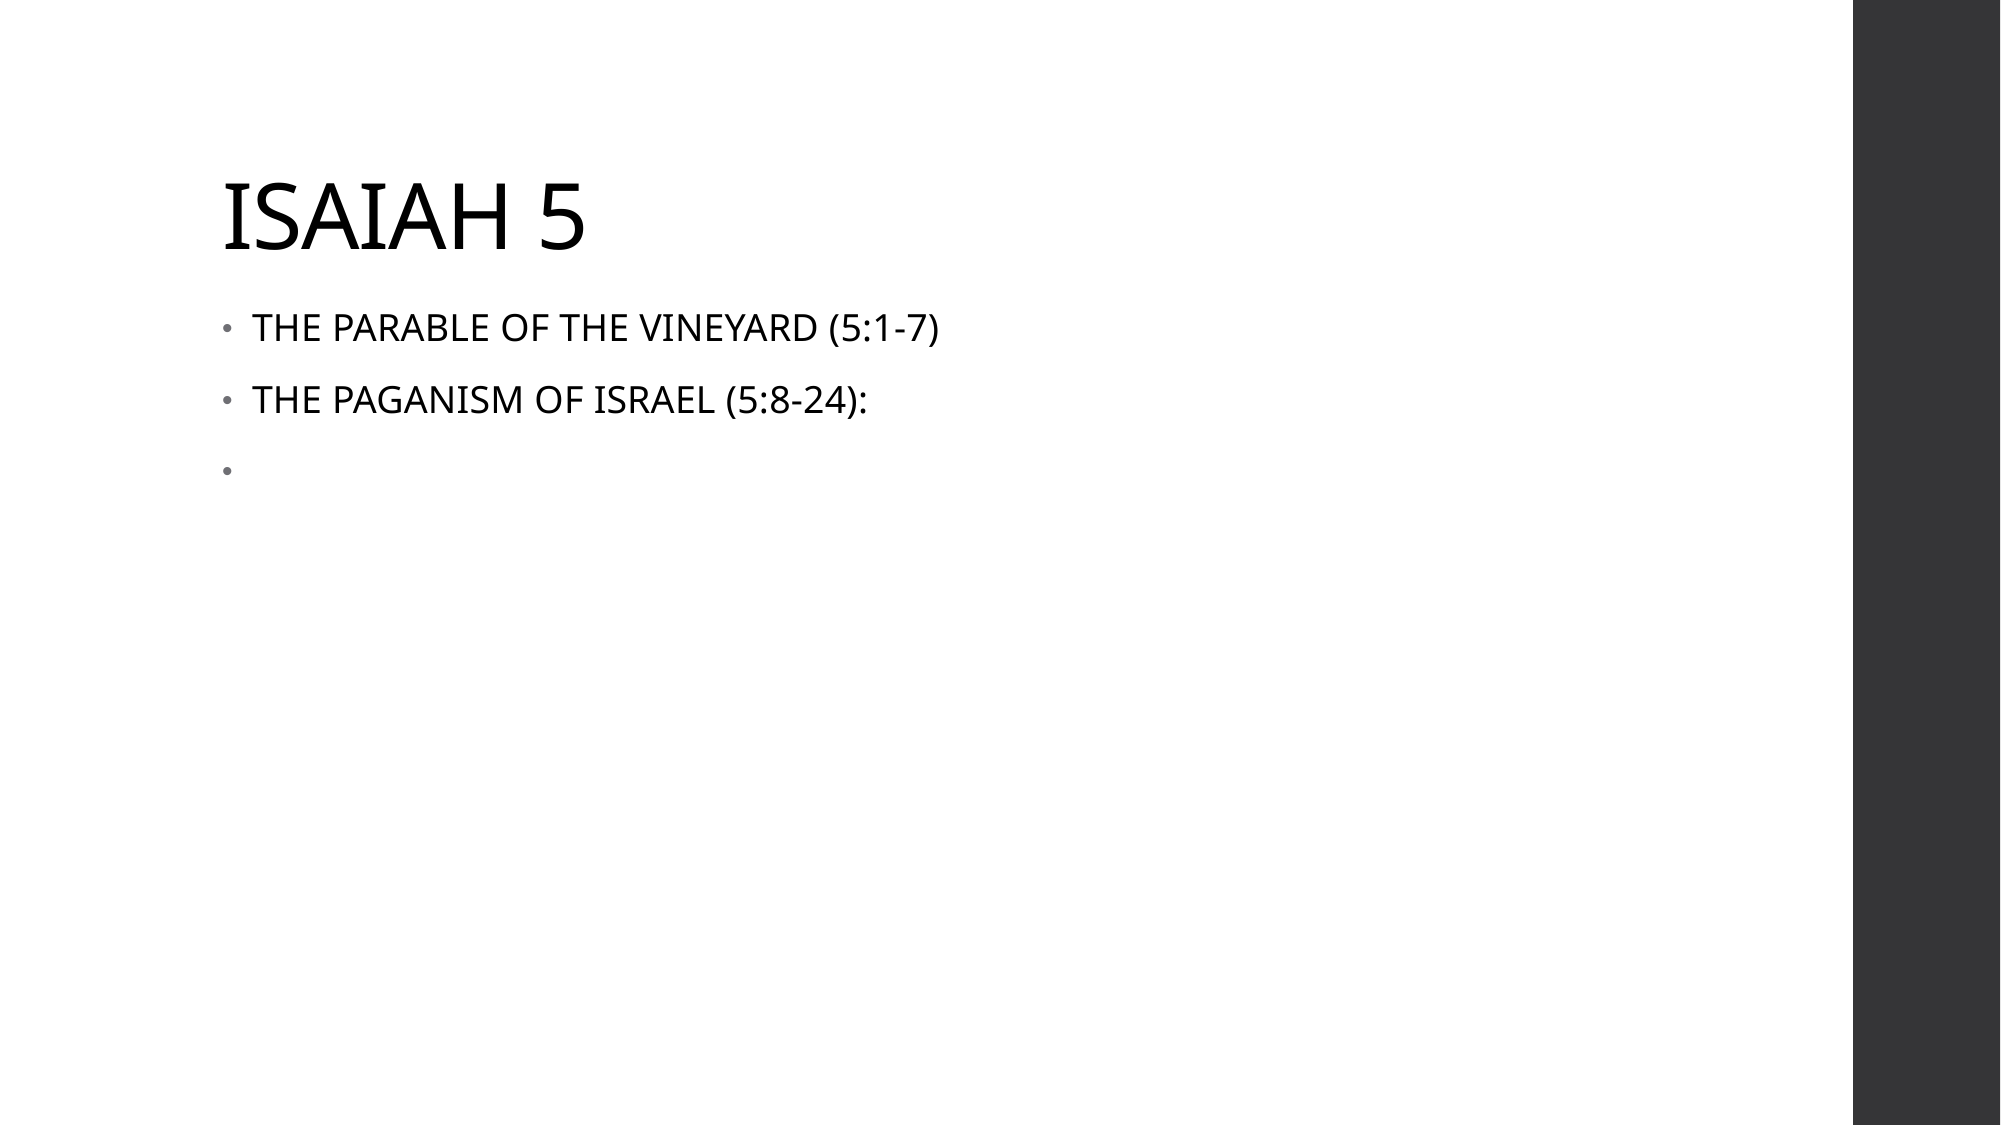

# ISAIAH 5
THE PARABLE OF THE VINEYARD (5:1-7)
THE PAGANISM OF ISRAEL (5:8-24):